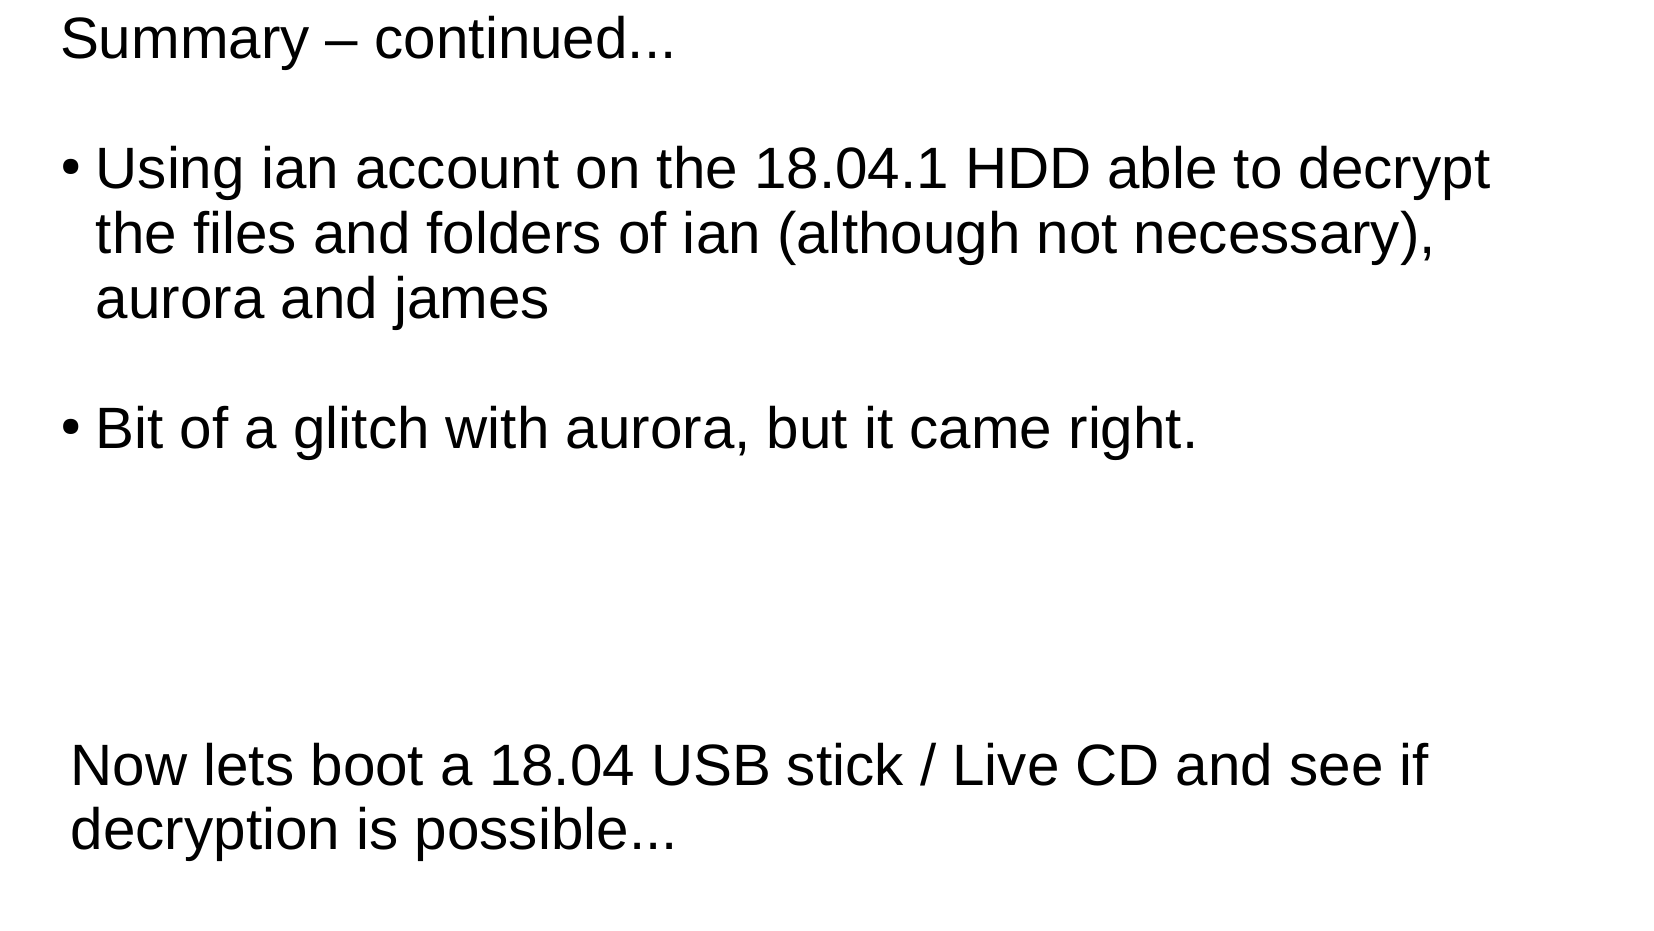

Summary – continued...
Using ian account on the 18.04.1 HDD able to decrypt the files and folders of ian (although not necessary), aurora and james
Bit of a glitch with aurora, but it came right.
# Now lets boot a 18.04 USB stick / Live CD and see if decryption is possible...